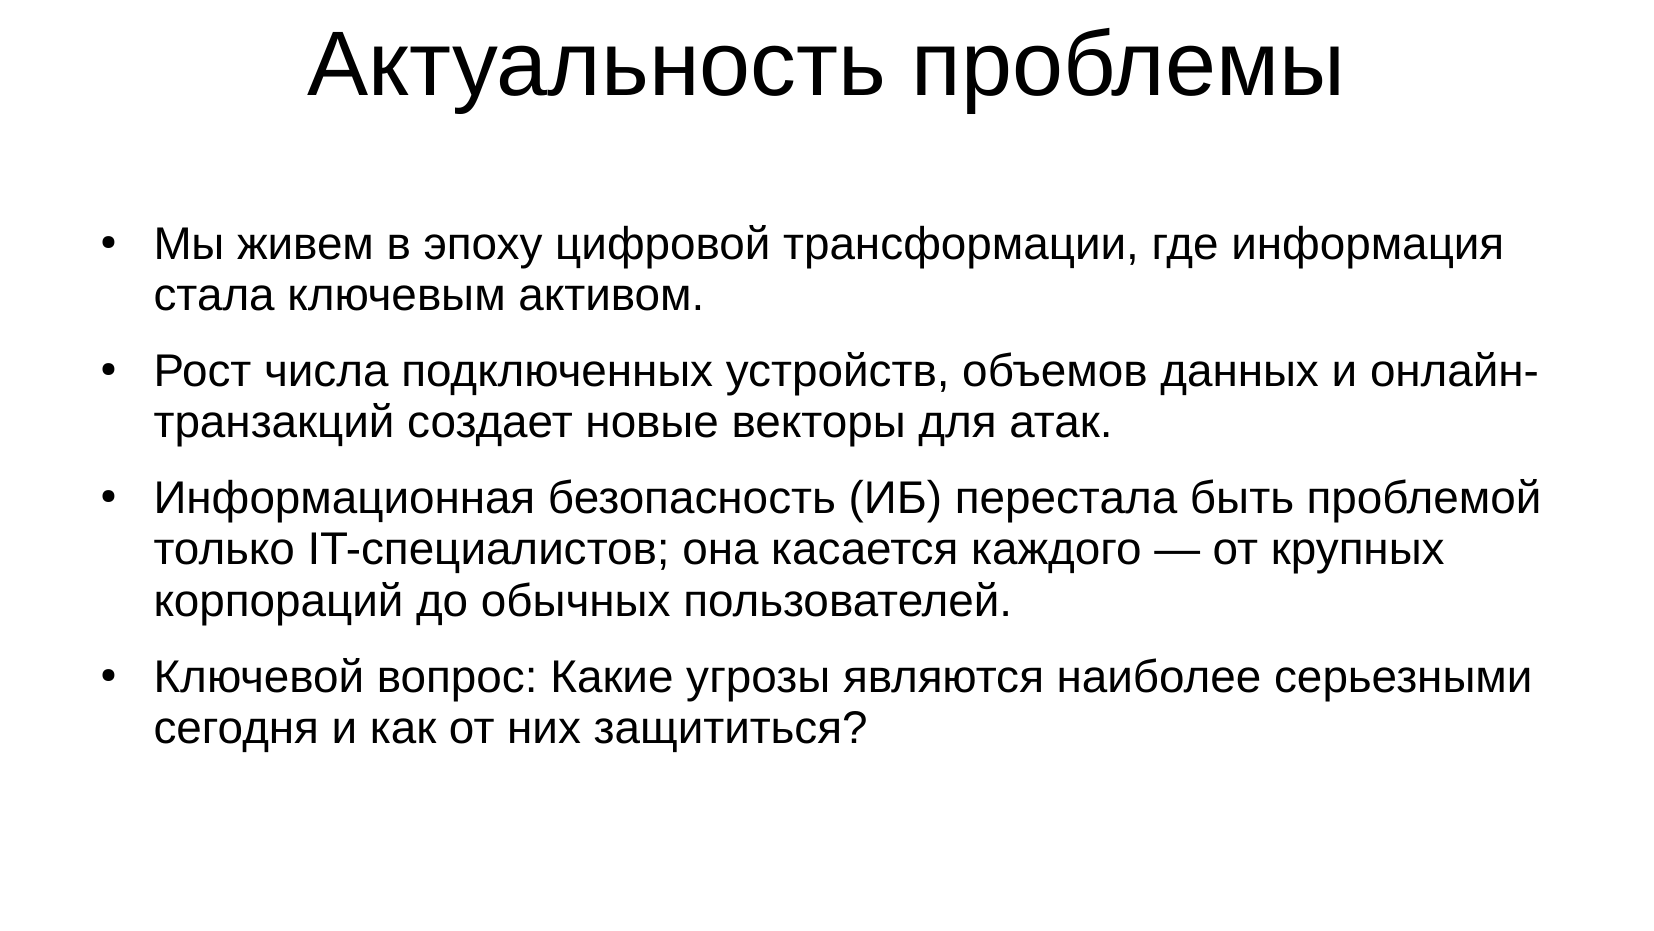

# Актуальность проблемы
Мы живем в эпоху цифровой трансформации, где информация стала ключевым активом.
Рост числа подключенных устройств, объемов данных и онлайн-транзакций создает новые векторы для атак.
Информационная безопасность (ИБ) перестала быть проблемой только IT-специалистов; она касается каждого — от крупных корпораций до обычных пользователей.
Ключевой вопрос: Какие угрозы являются наиболее серьезными сегодня и как от них защититься?